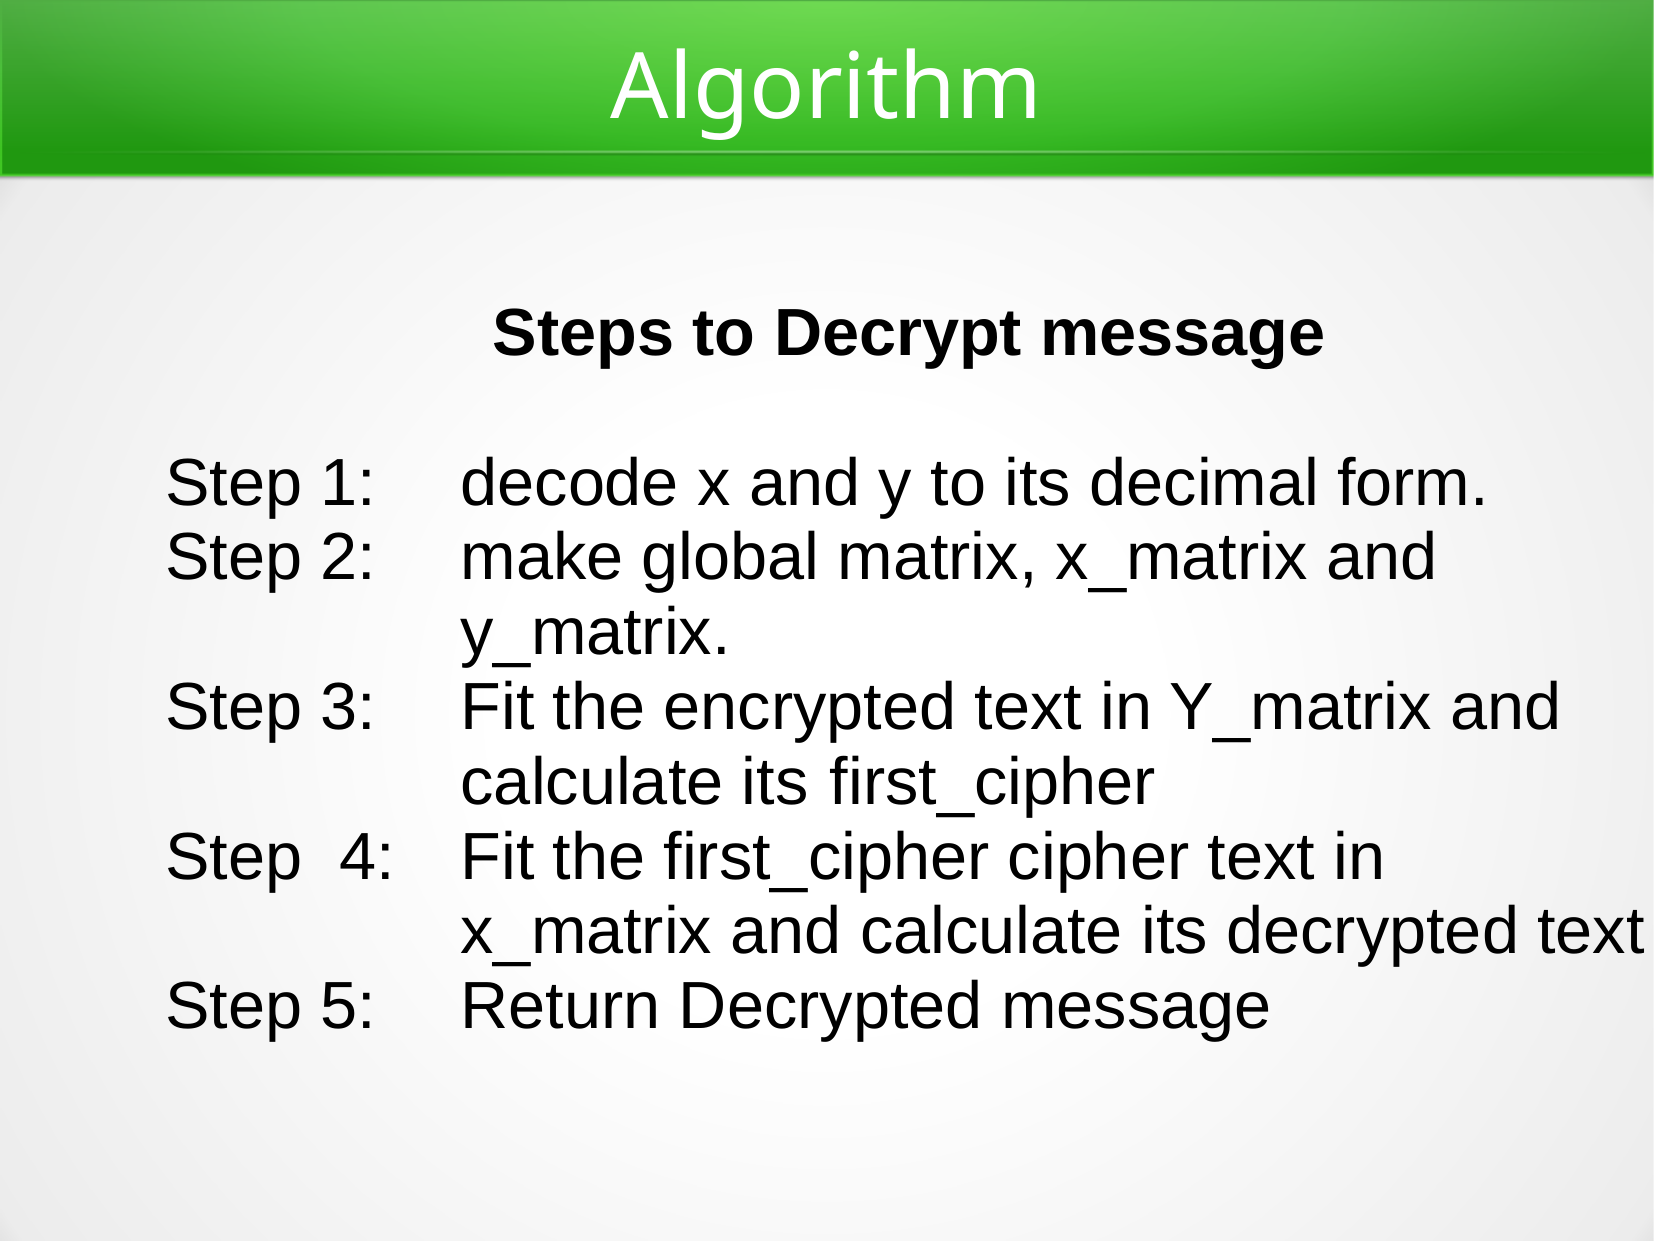

# Algorithm
Steps to Decrypt message
Step 1:		decode x and y to its decimal form.
Step 2:		make global matrix, x_matrix and 							y_matrix.
Step 3:		Fit the encrypted text in Y_matrix and 					calculate its 	first_cipher
Step 4:	Fit the first_cipher cipher text in 								x_matrix and calculate its decrypted text
Step 5:		Return Decrypted message